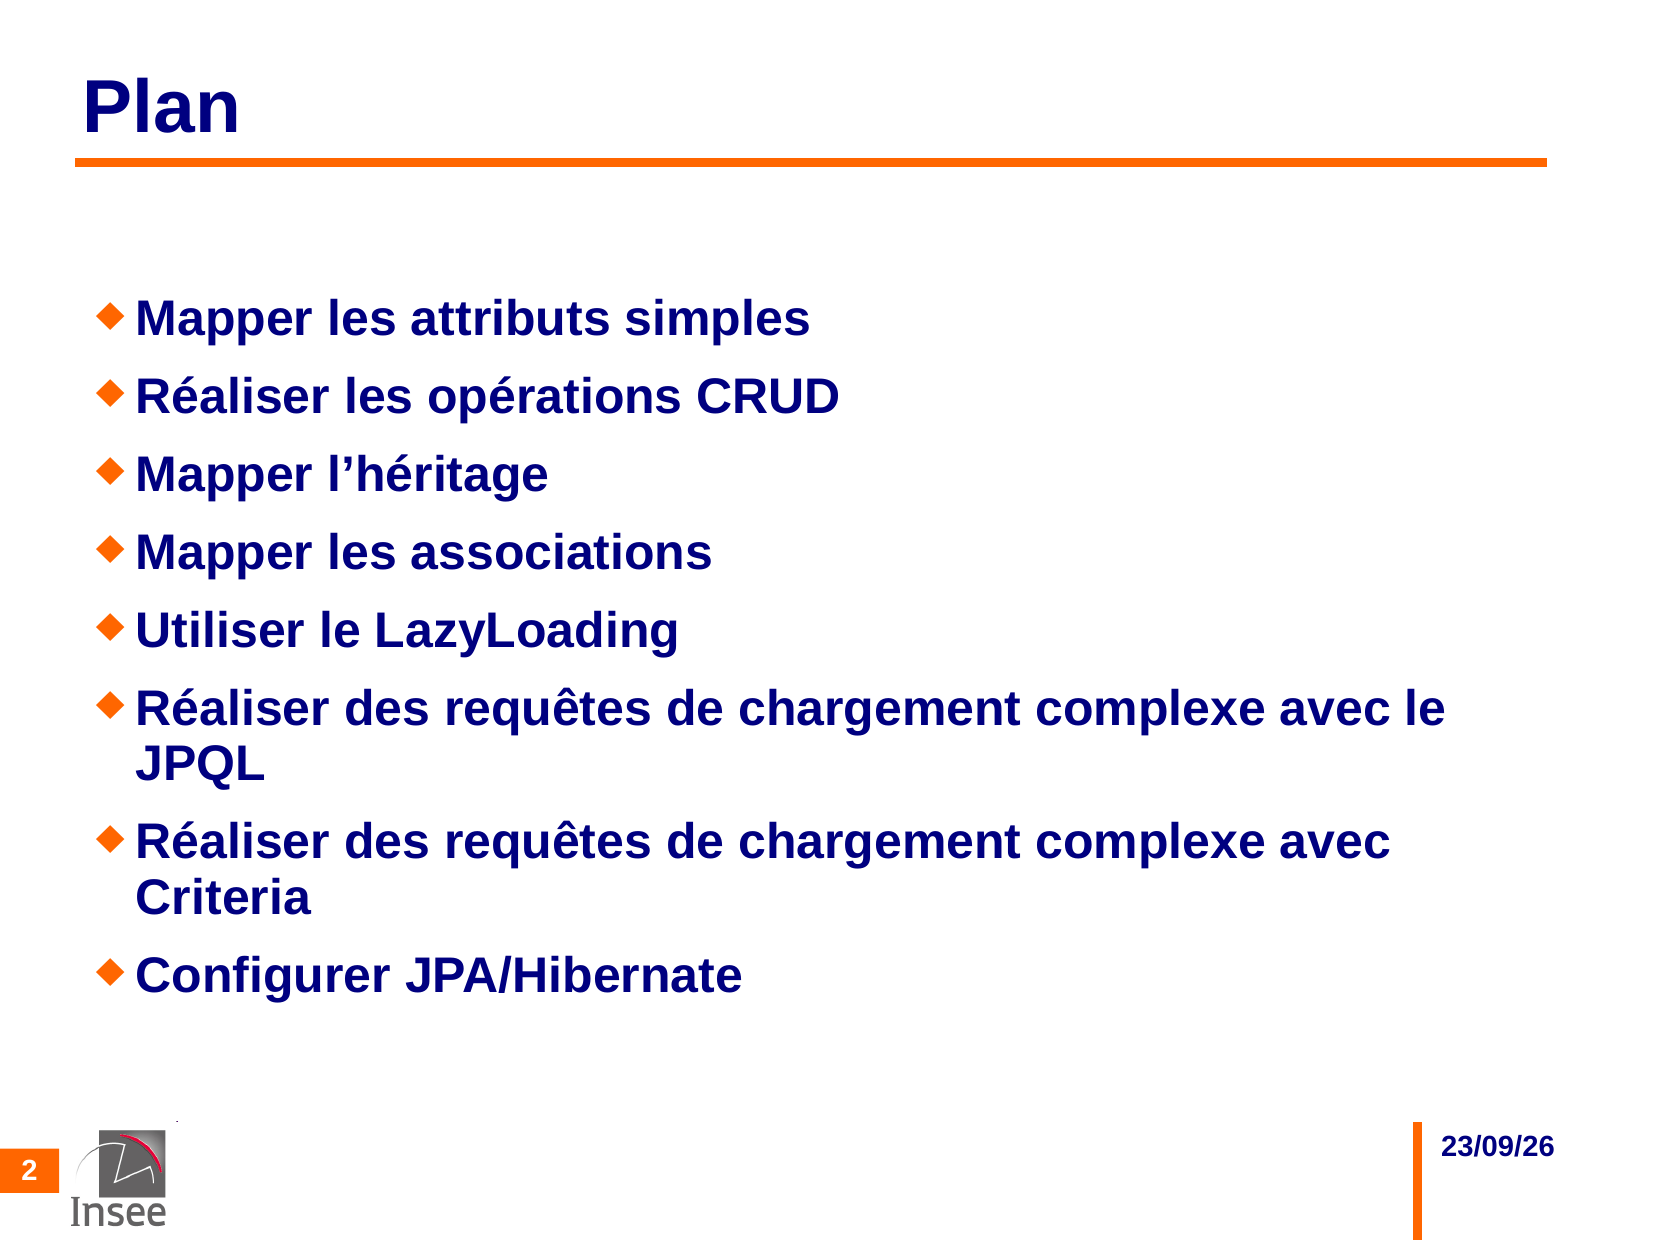

# Plan
Mapper les attributs simples
Réaliser les opérations CRUD
Mapper l’héritage
Mapper les associations
Utiliser le LazyLoading
Réaliser des requêtes de chargement complexe avec le JPQL
Réaliser des requêtes de chargement complexe avec Criteria
Configurer JPA/Hibernate
2